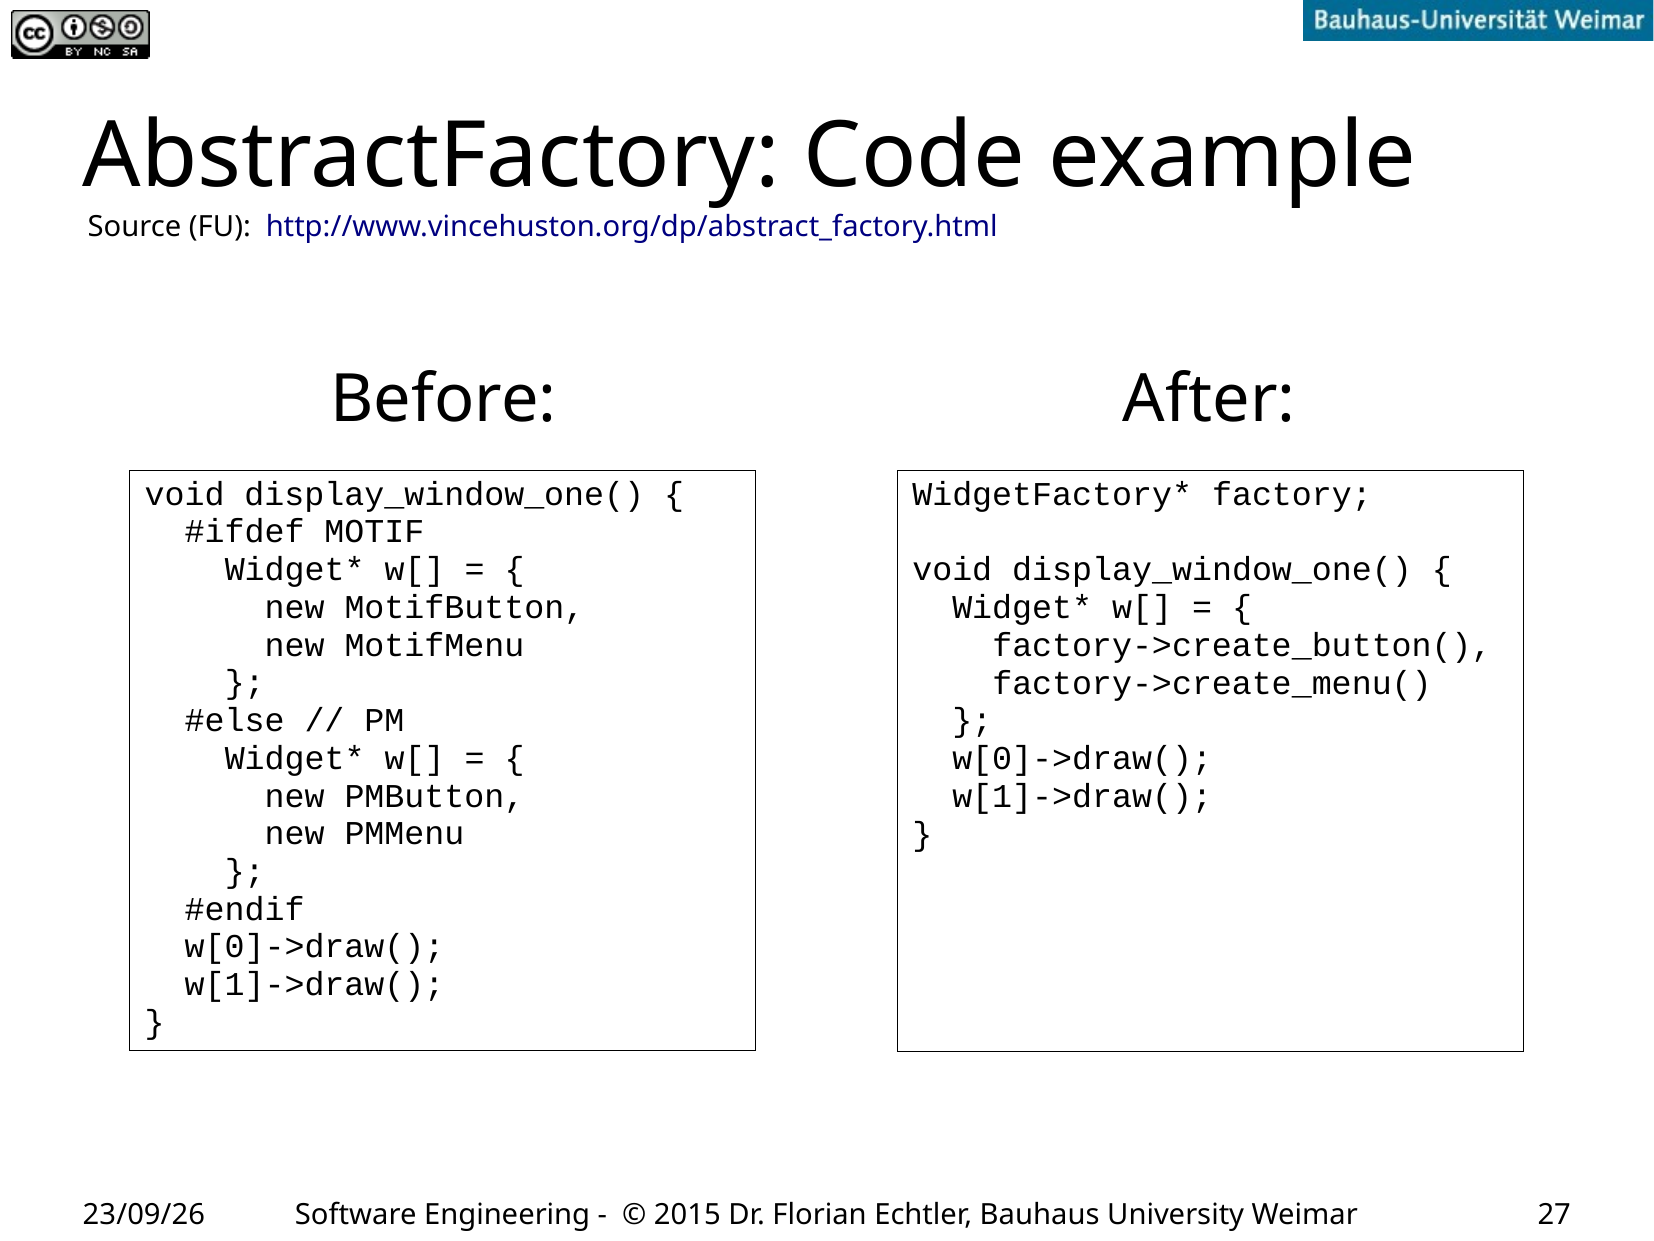

# AbstractFactory: Code example
Source (FU): http://www.vincehuston.org/dp/abstract_factory.html
Before:
After:
void display_window_one() {
 #ifdef MOTIF
 Widget* w[] = {
 new MotifButton,
 new MotifMenu
 };
 #else // PM
 Widget* w[] = {
 new PMButton,
 new PMMenu
 };
 #endif
 w[0]->draw();
 w[1]->draw();
}
WidgetFactory* factory;
void display_window_one() {
 Widget* w[] = {
 factory->create_button(),
 factory->create_menu()
 };
 w[0]->draw();
 w[1]->draw();
}
Software Engineering - © 2015 Dr. Florian Echtler, Bauhaus University Weimar
27